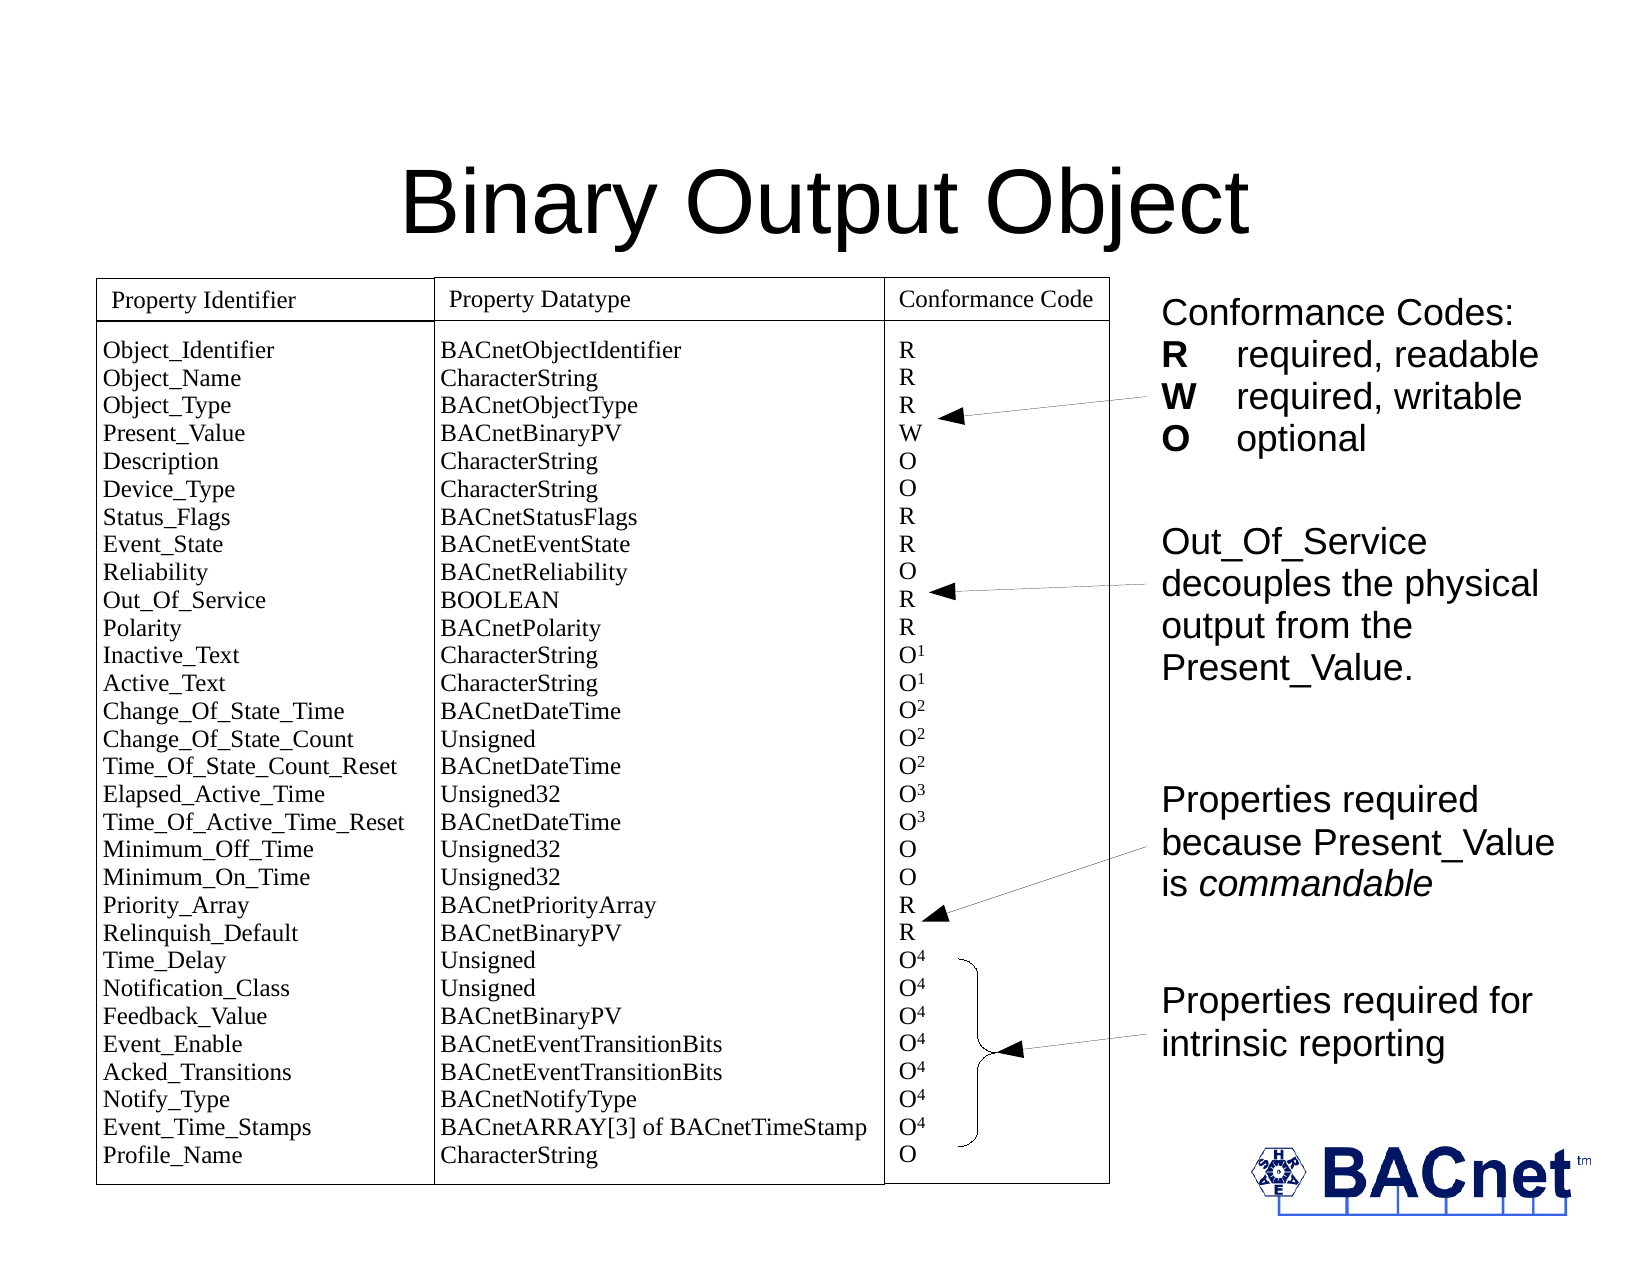

# Binary Output Object
Property Datatype
Conformance Code
Property Identifier
Conformance Codes:
R	required, readable
W	required, writable
O	optional
 Object_Identifier
 Object_Name
 Object_Type
 Present_Value
 Description
 Device_Type
 Status_Flags
 Event_State
 Reliability
 Out_Of_Service
 Polarity
 Inactive_Text
 Active_Text
 Change_Of_State_Time
 Change_Of_State_Count
 Time_Of_State_Count_Reset
 Elapsed_Active_Time
 Time_Of_Active_Time_Reset
 Minimum_Off_Time
 Minimum_On_Time
 Priority_Array
 Relinquish_Default
 Time_Delay
 Notification_Class
 Feedback_Value
 Event_Enable
 Acked_Transitions
 Notify_Type
 Event_Time_Stamps
 Profile_Name
 BACnetObjectIdentifier
 CharacterString
 BACnetObjectType
 BACnetBinaryPV
 CharacterString
 CharacterString
 BACnetStatusFlags
 BACnetEventState
 BACnetReliability
 BOOLEAN
 BACnetPolarity
 CharacterString
 CharacterString
 BACnetDateTime
 Unsigned
 BACnetDateTime
 Unsigned32
 BACnetDateTime
 Unsigned32
 Unsigned32
 BACnetPriorityArray
 BACnetBinaryPV
 Unsigned
 Unsigned
 BACnetBinaryPV
 BACnetEventTransitionBits
 BACnetEventTransitionBits
 BACnetNotifyType
 BACnetARRAY[3] of BACnetTimeStamp
 CharacterString
R
R
R
W
O
O
R
R
O
R
R
O1
O1
O2
O2
O2
O3
O3
O
O
R
R
O4
O4
O4
O4
O4
O4
O4
O
Out_Of_Service decouples the physical output from the Present_Value.
Properties required because Present_Value is commandable
Properties required for intrinsic reporting